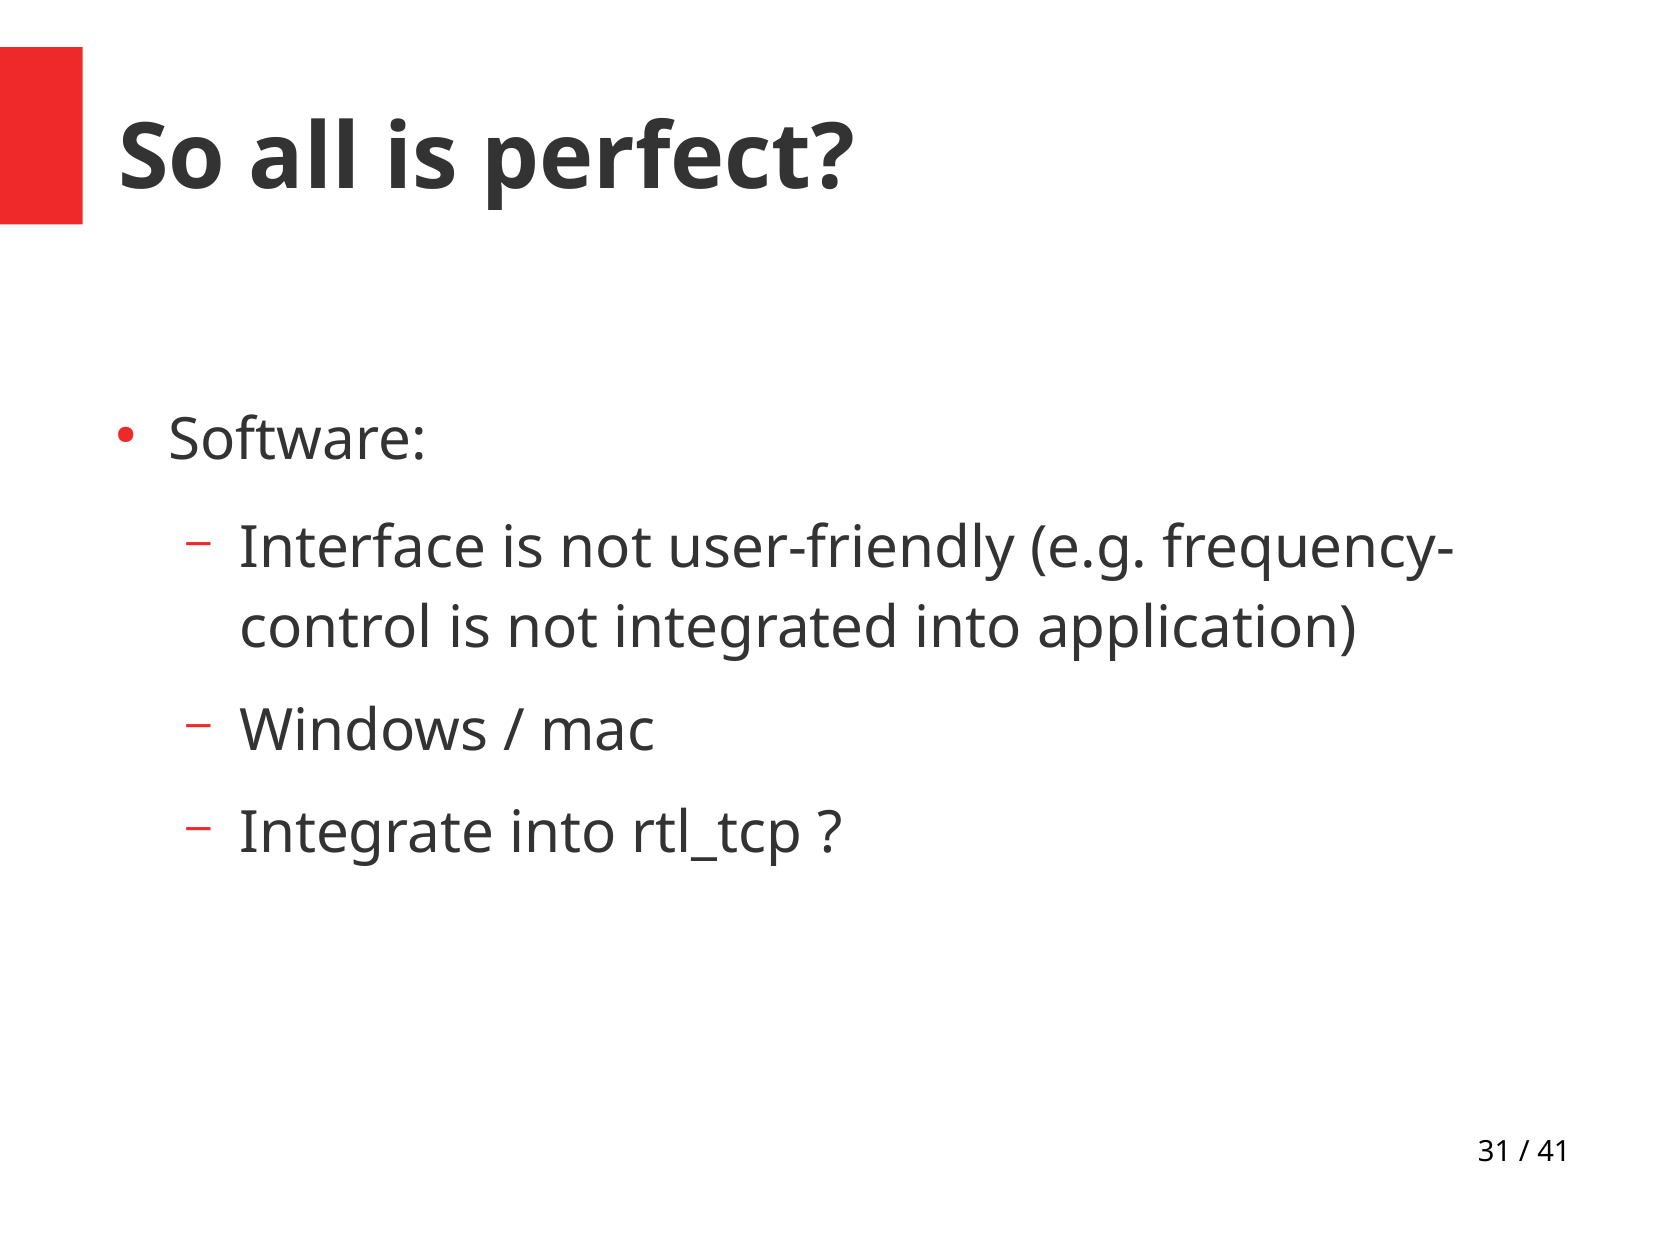

# So all is perfect?
Software:
Interface is not user-friendly (e.g. frequency-control is not integrated into application)
Windows / mac
Integrate into rtl_tcp ?
31